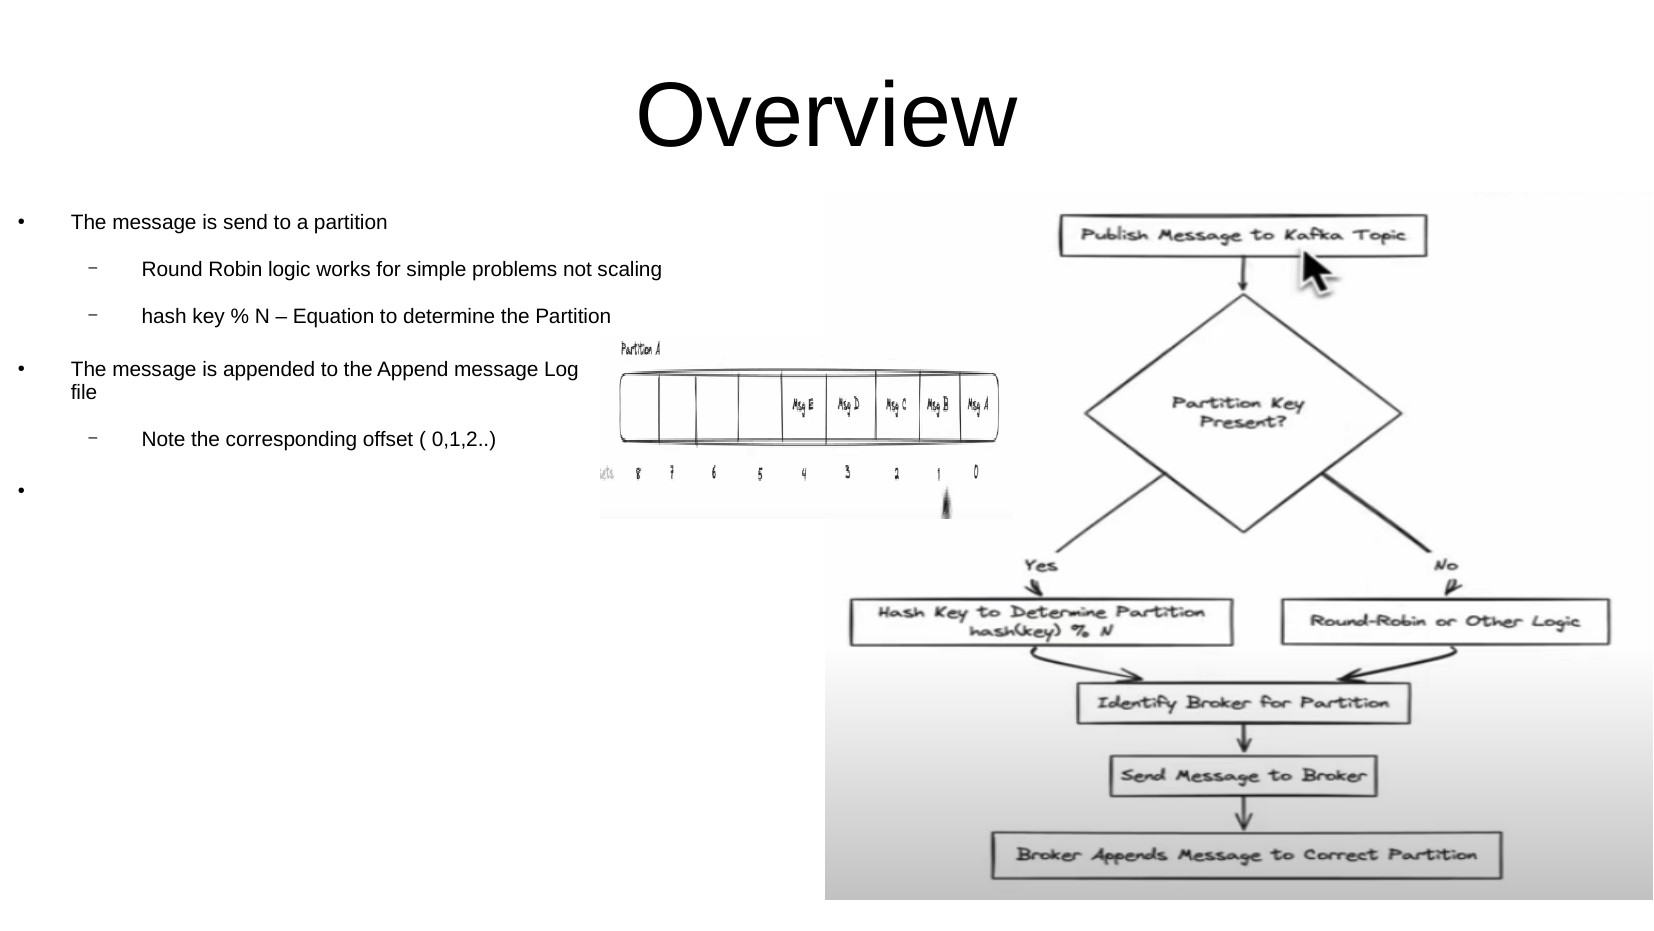

# Overview
The message is send to a partition
Round Robin logic works for simple problems not scaling
hash key % N – Equation to determine the Partition
The message is appended to the Append message Log
file
Note the corresponding offset ( 0,1,2..)